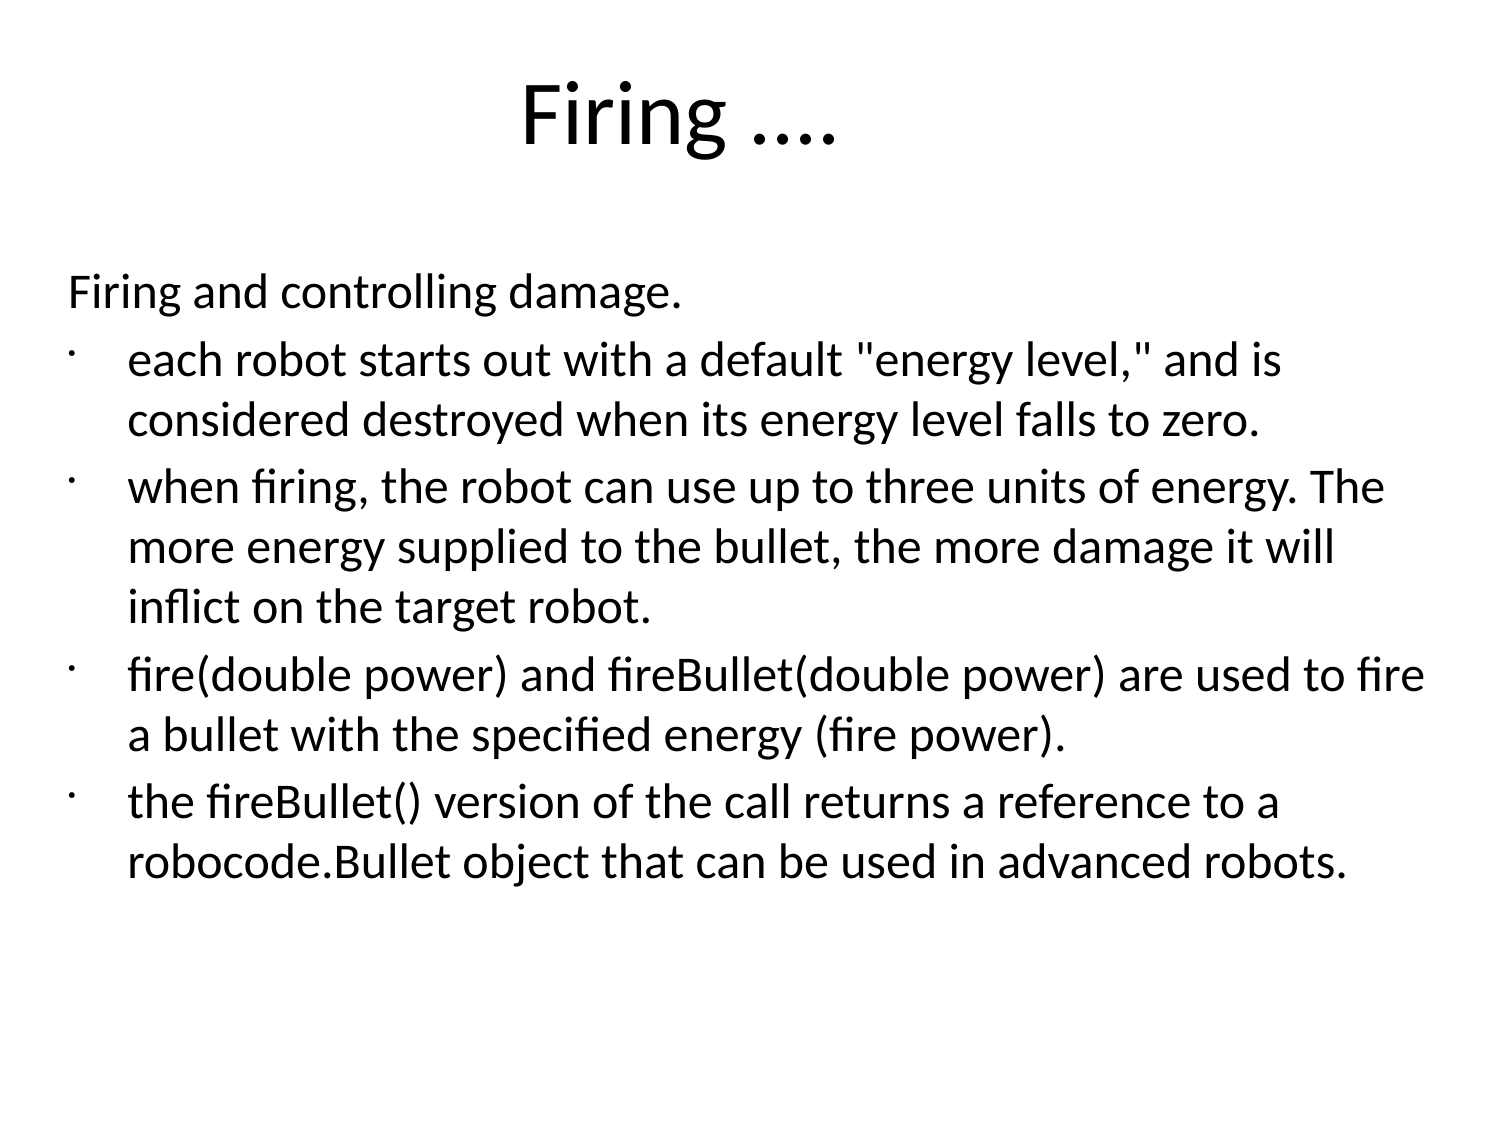

# Firing ....
Firing and controlling damage.
each robot starts out with a default "energy level," and is considered destroyed when its energy level falls to zero.
when firing, the robot can use up to three units of energy. The more energy supplied to the bullet, the more damage it will inflict on the target robot.
fire(double power) and fireBullet(double power) are used to fire a bullet with the specified energy (fire power).
the fireBullet() version of the call returns a reference to a robocode.Bullet object that can be used in advanced robots.